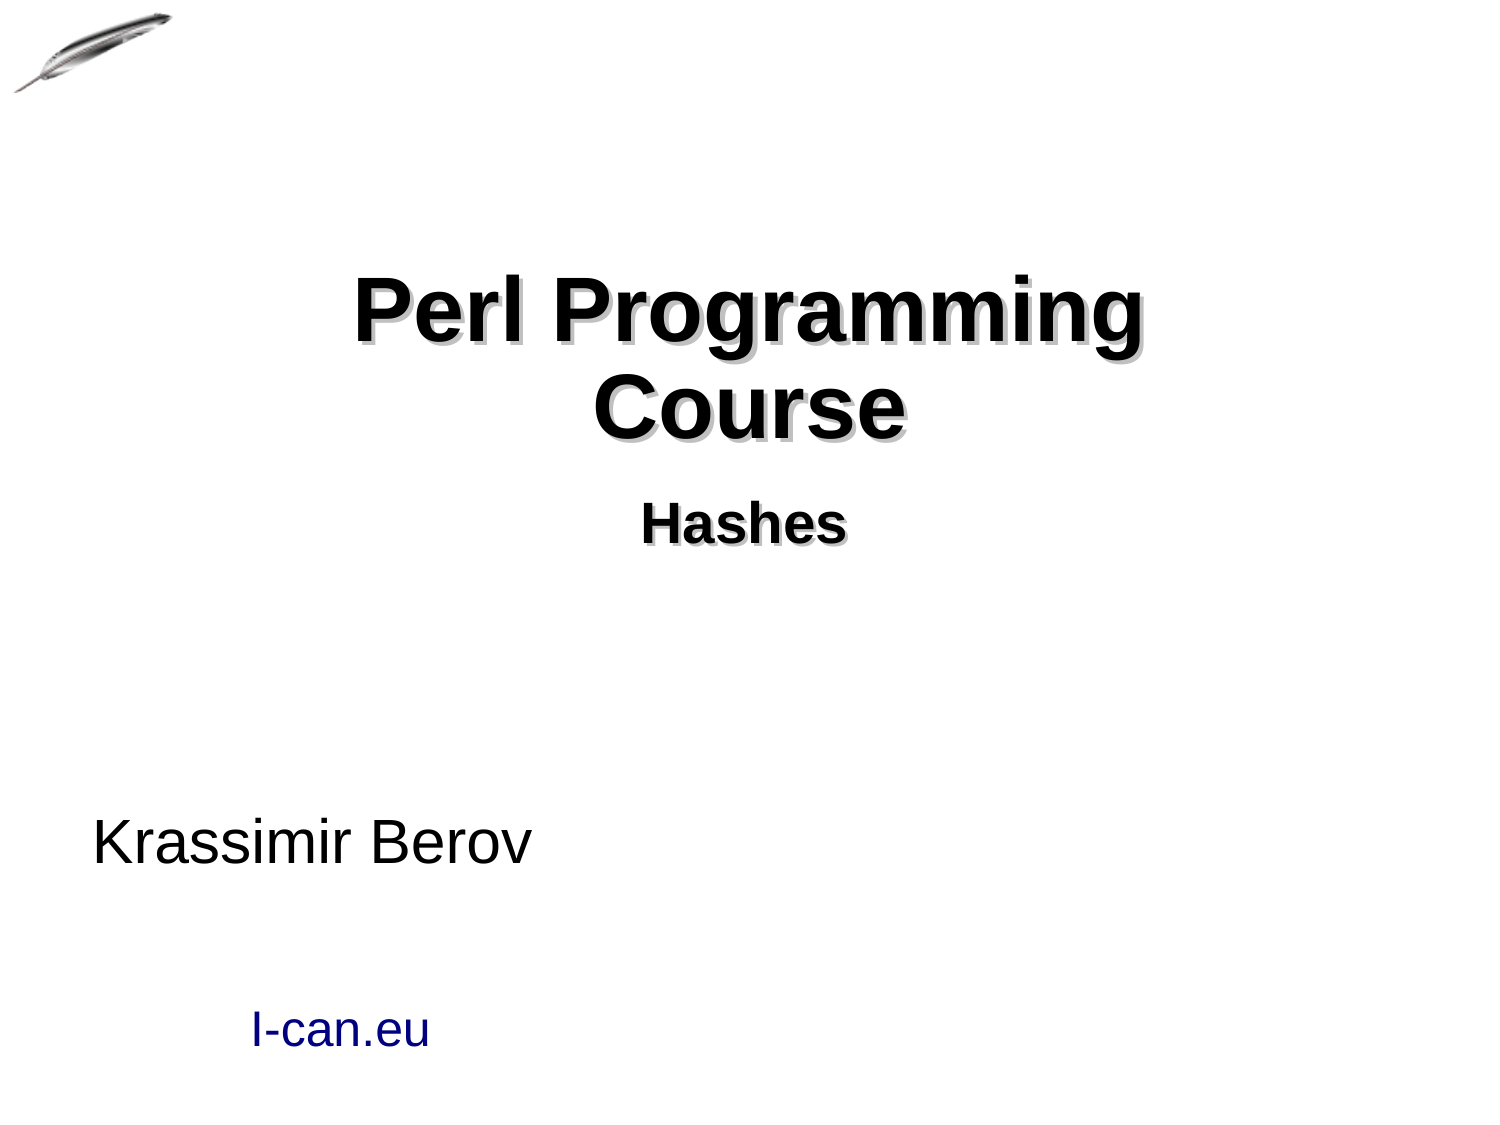

# Perl Programming Course
Hashes
Krassimir Berov
I-can.eu